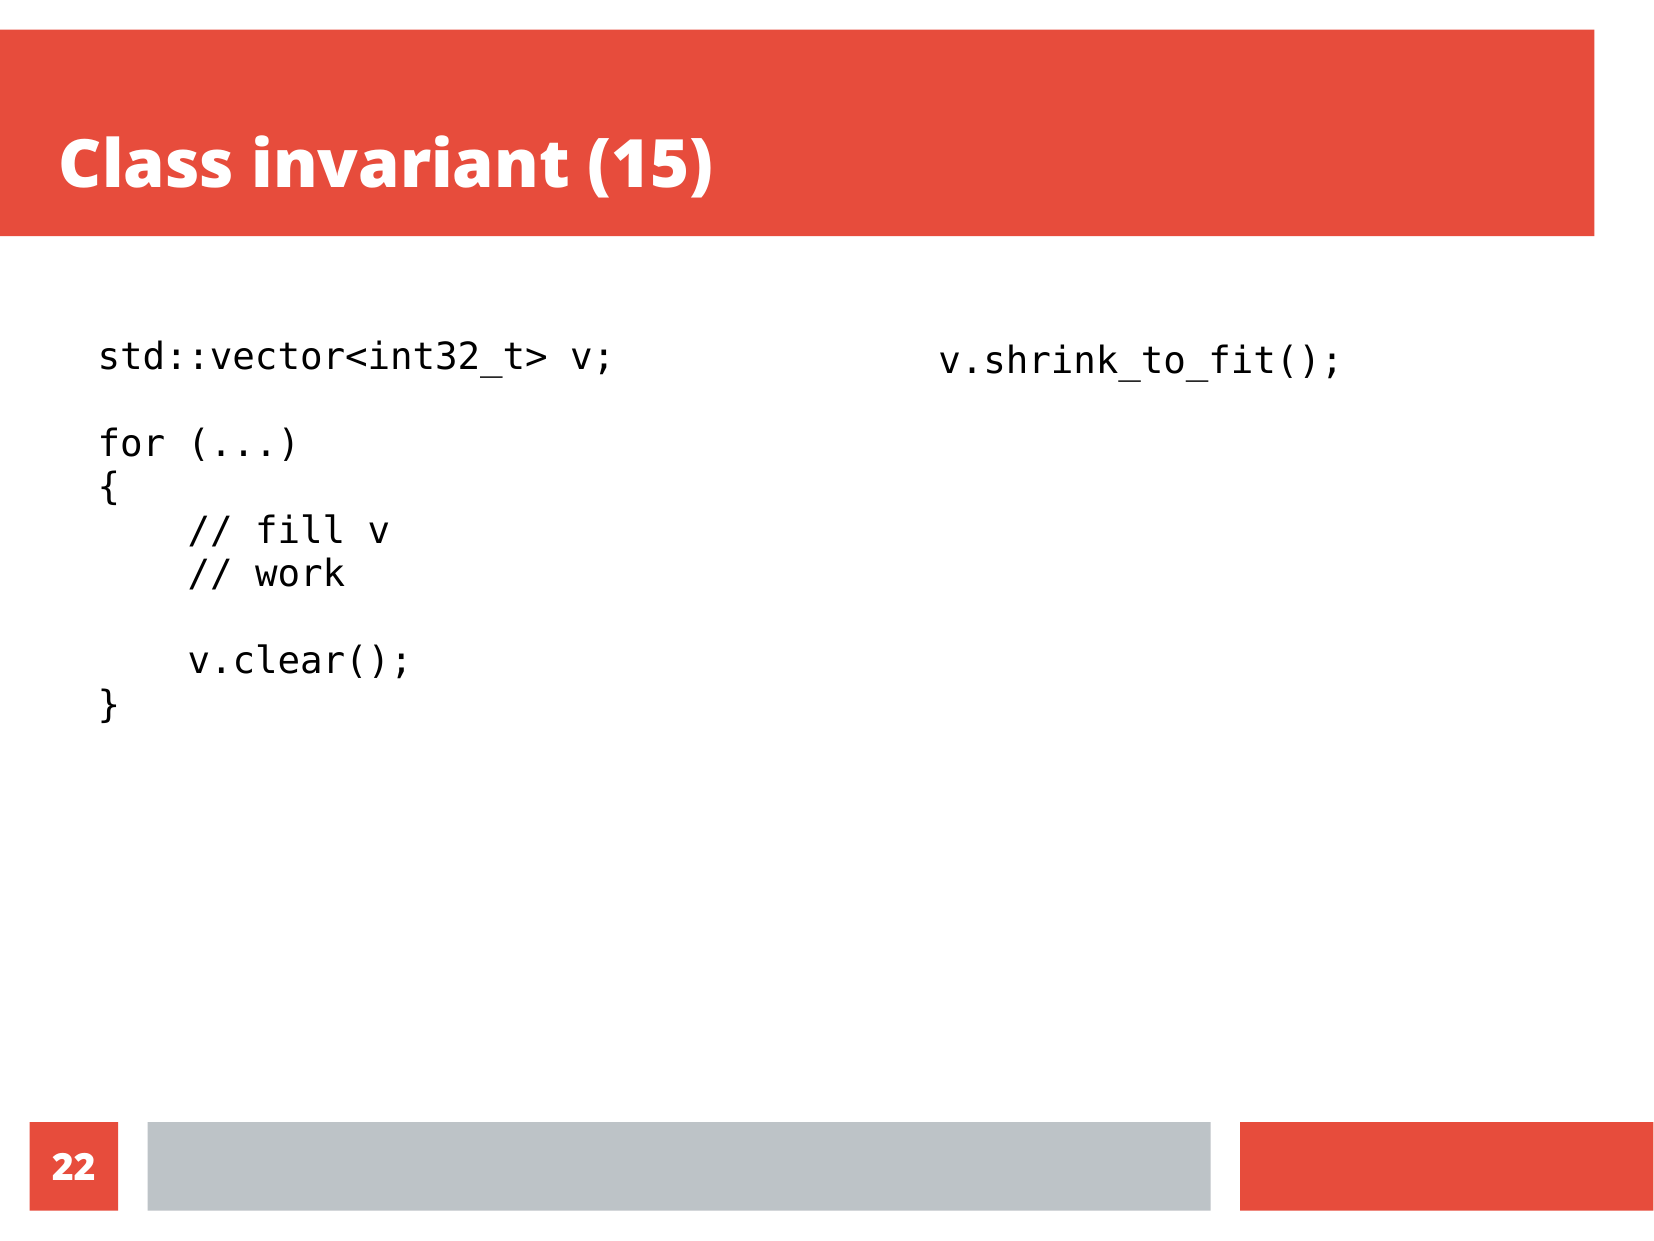

# Class invariant (15)
std::vector<int32_t> v;
for (...)
{
 // fill v
 // work
 v.clear();
}
v.shrink_to_fit();
22